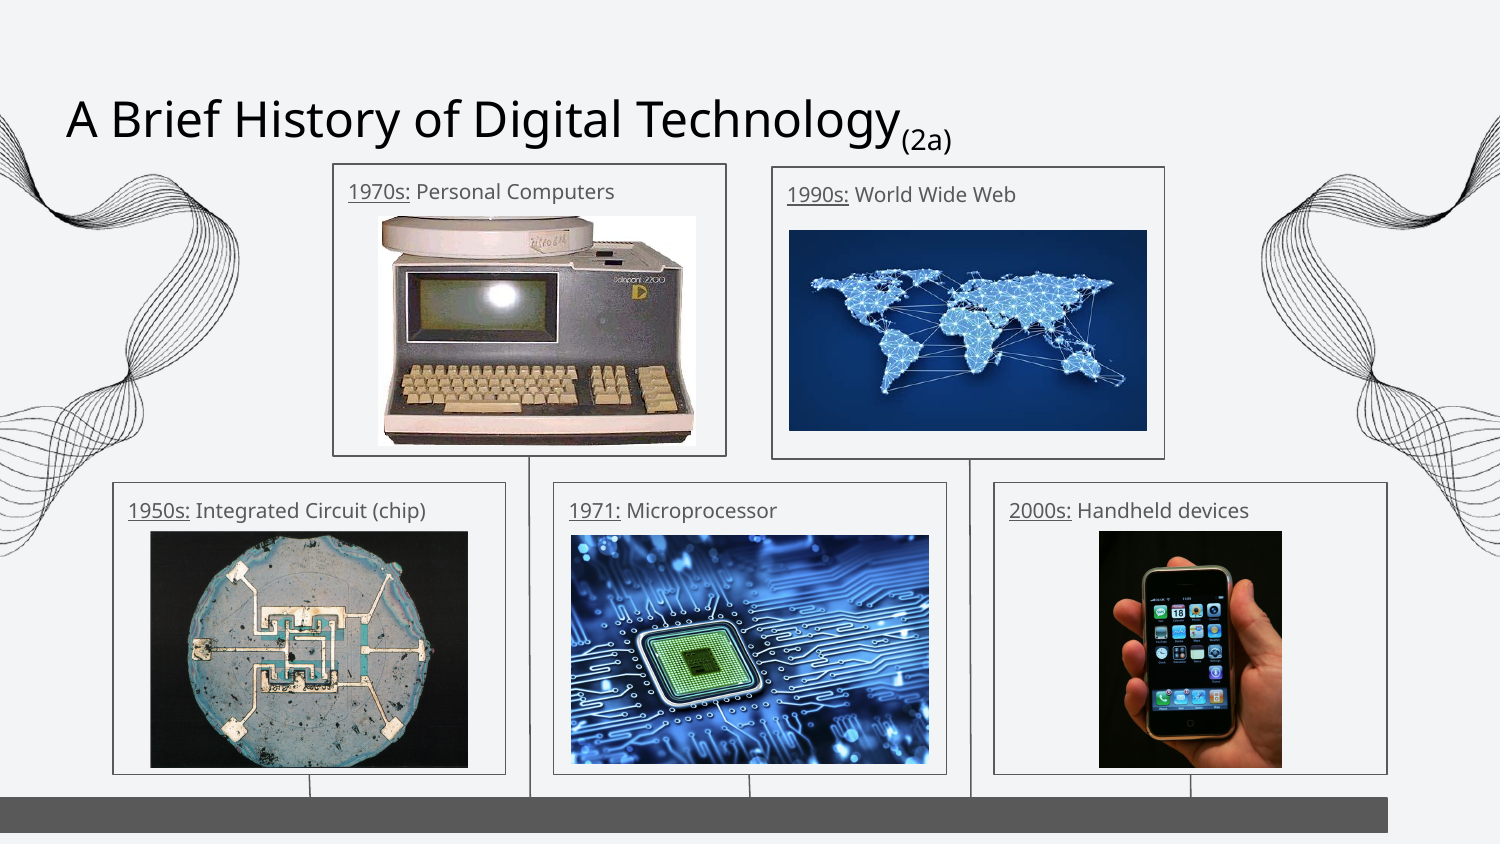

# A Brief History of Digital Technology(2a)
1970s: Personal Computers
1990s: World Wide Web
1950s: Integrated Circuit (chip)
1971: Microprocessor
2000s: Handheld devices